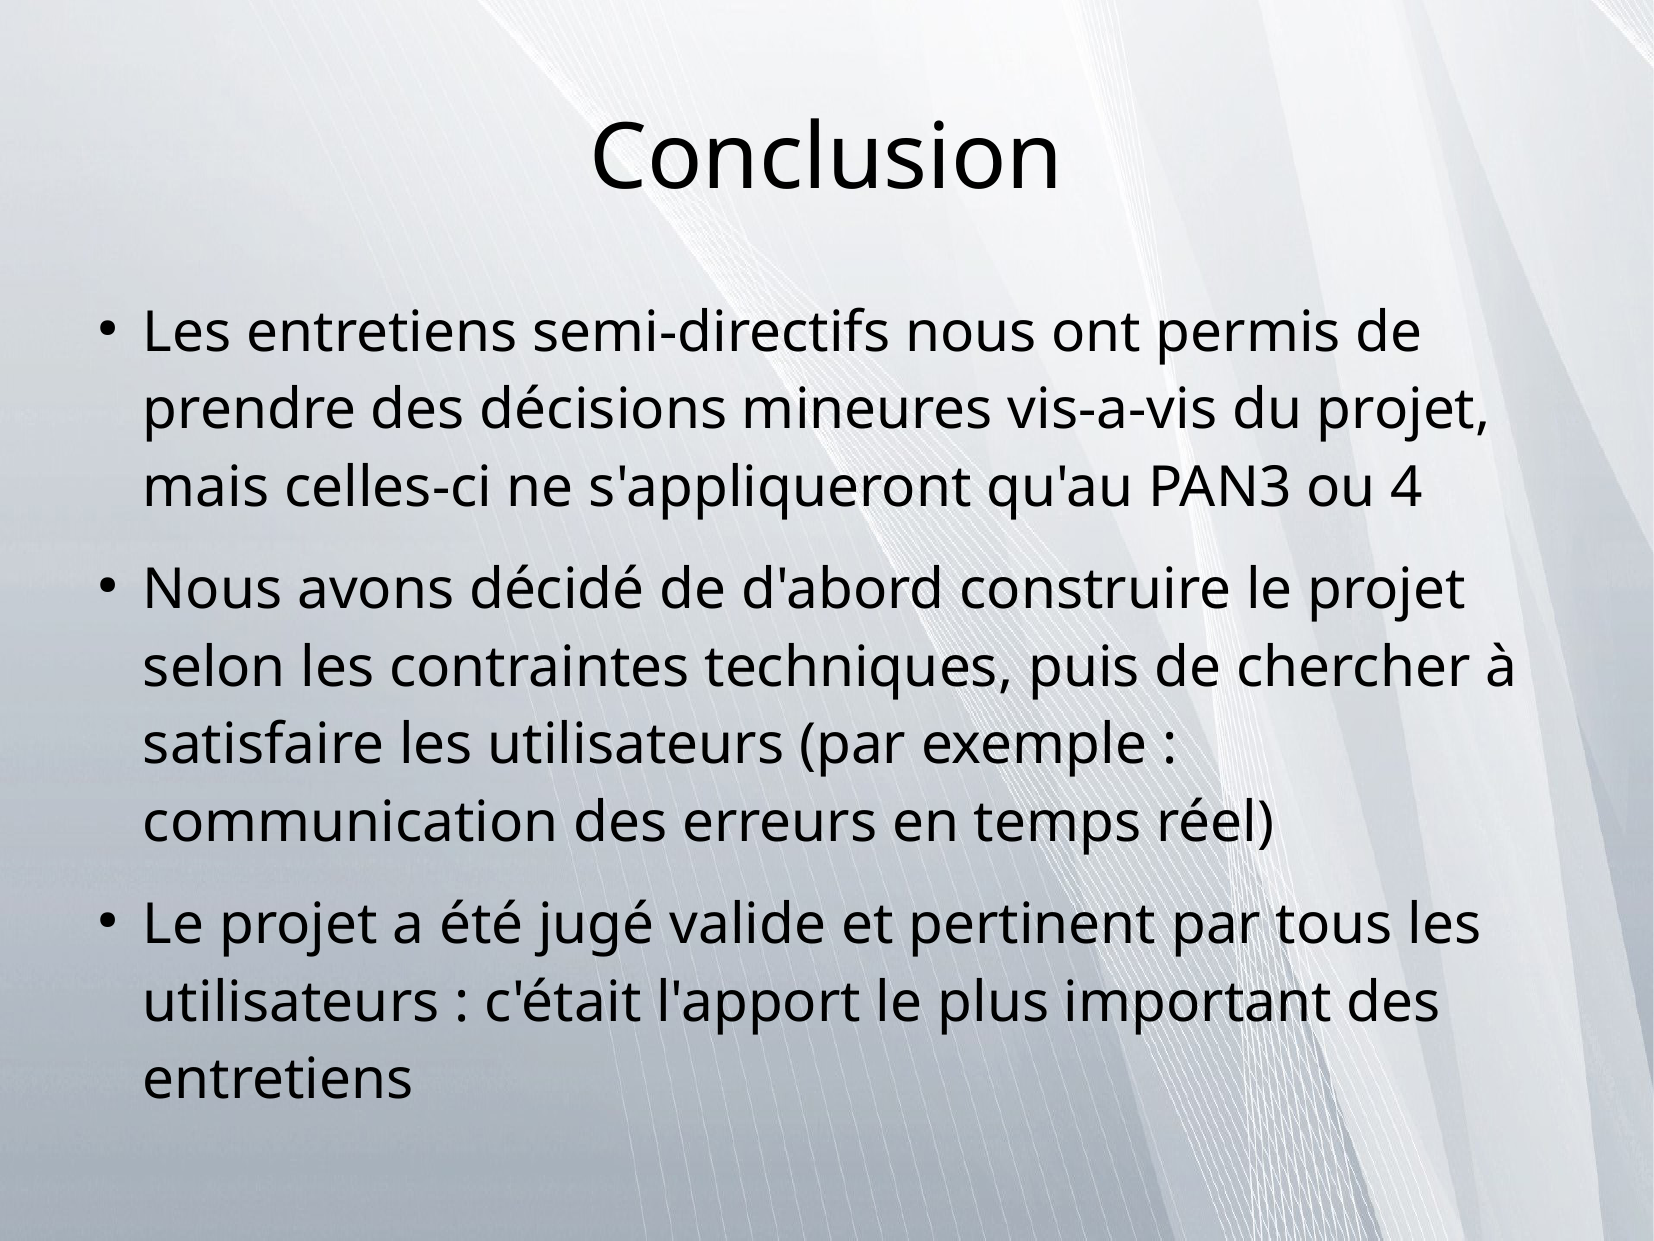

# Conclusion
Les entretiens semi-directifs nous ont permis de prendre des décisions mineures vis-a-vis du projet, mais celles-ci ne s'appliqueront qu'au PAN3 ou 4
Nous avons décidé de d'abord construire le projet selon les contraintes techniques, puis de chercher à satisfaire les utilisateurs (par exemple : communication des erreurs en temps réel)
Le projet a été jugé valide et pertinent par tous les utilisateurs : c'était l'apport le plus important des entretiens